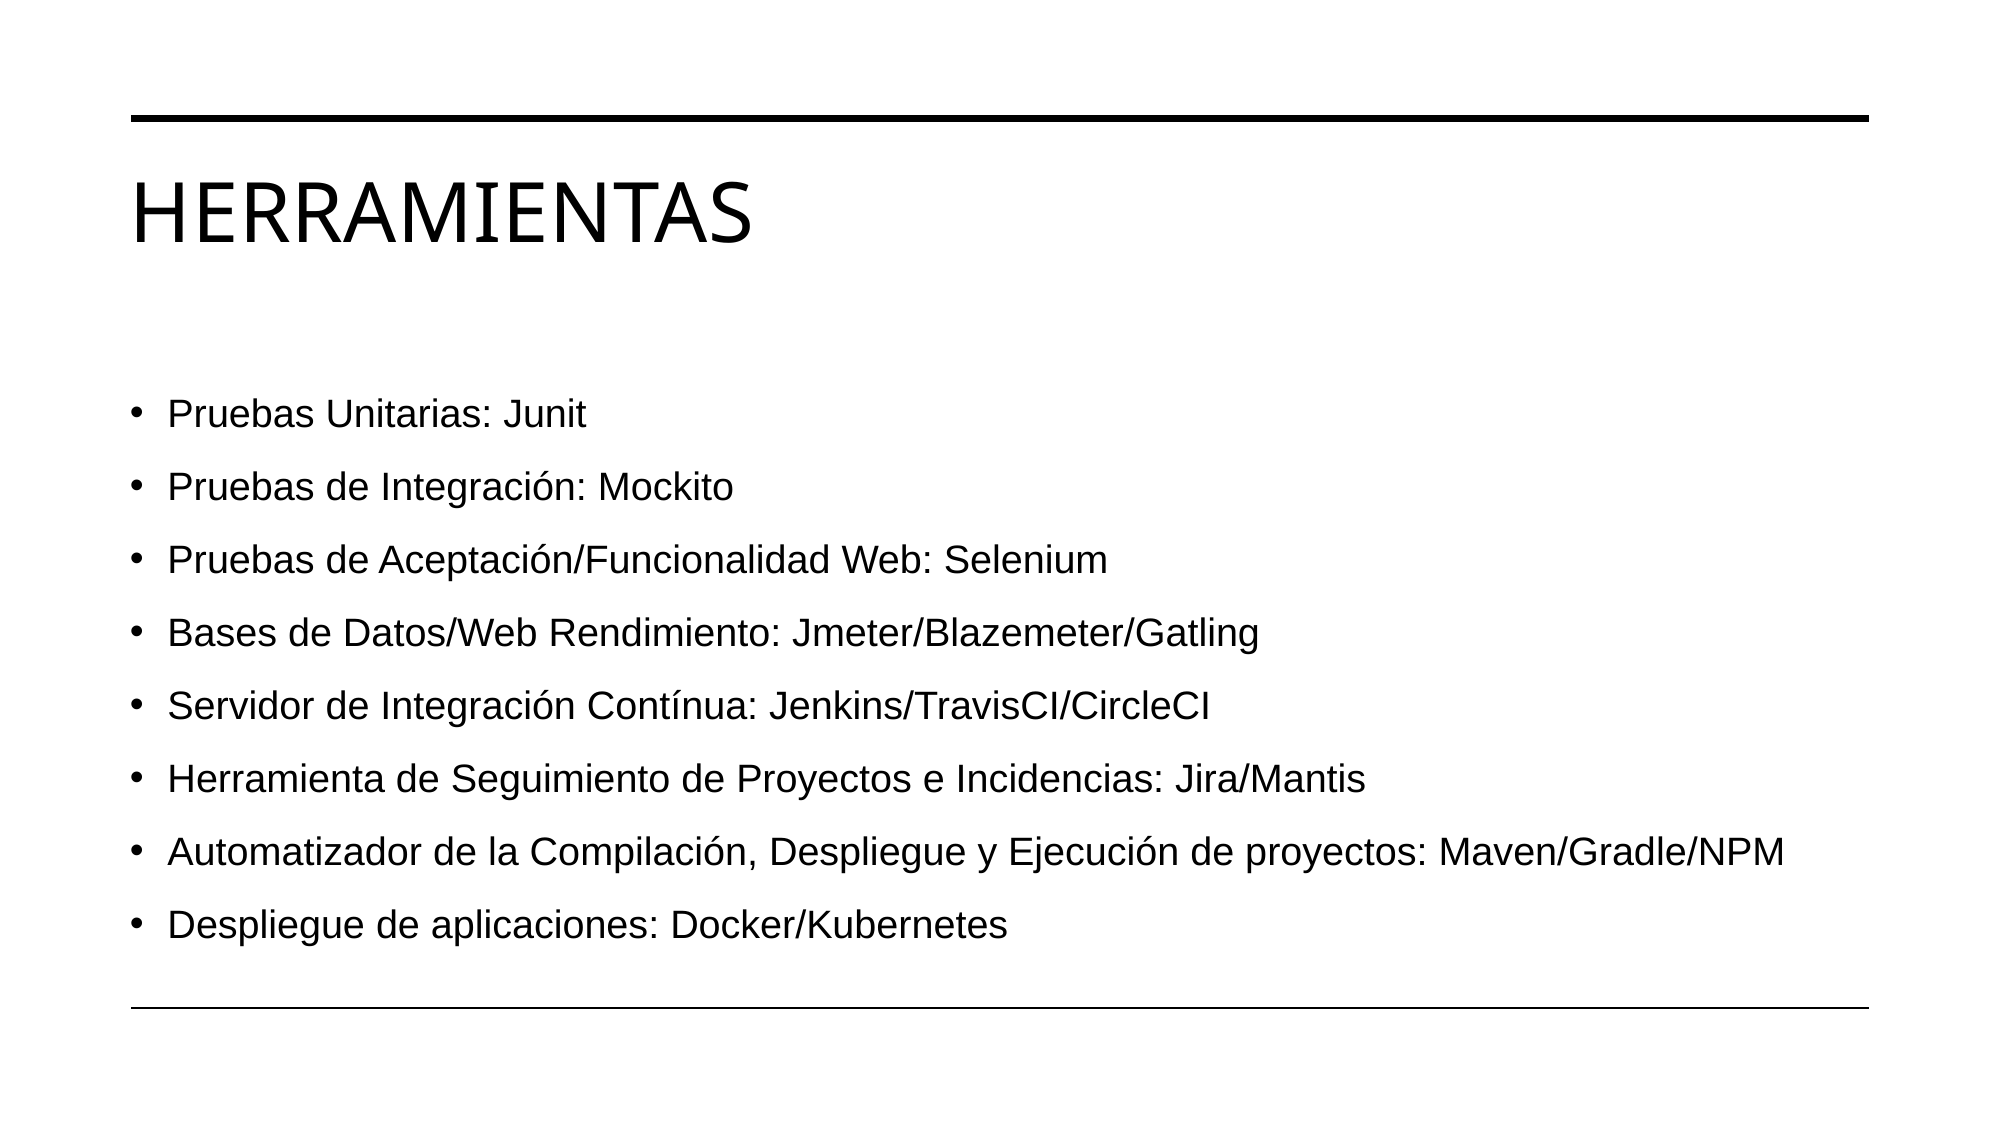

# HERRAMIENTAS
Pruebas Unitarias: Junit
Pruebas de Integración: Mockito
Pruebas de Aceptación/Funcionalidad Web: Selenium
Bases de Datos/Web Rendimiento: Jmeter/Blazemeter/Gatling
Servidor de Integración Contínua: Jenkins/TravisCI/CircleCI
Herramienta de Seguimiento de Proyectos e Incidencias: Jira/Mantis
Automatizador de la Compilación, Despliegue y Ejecución de proyectos: Maven/Gradle/NPM
Despliegue de aplicaciones: Docker/Kubernetes